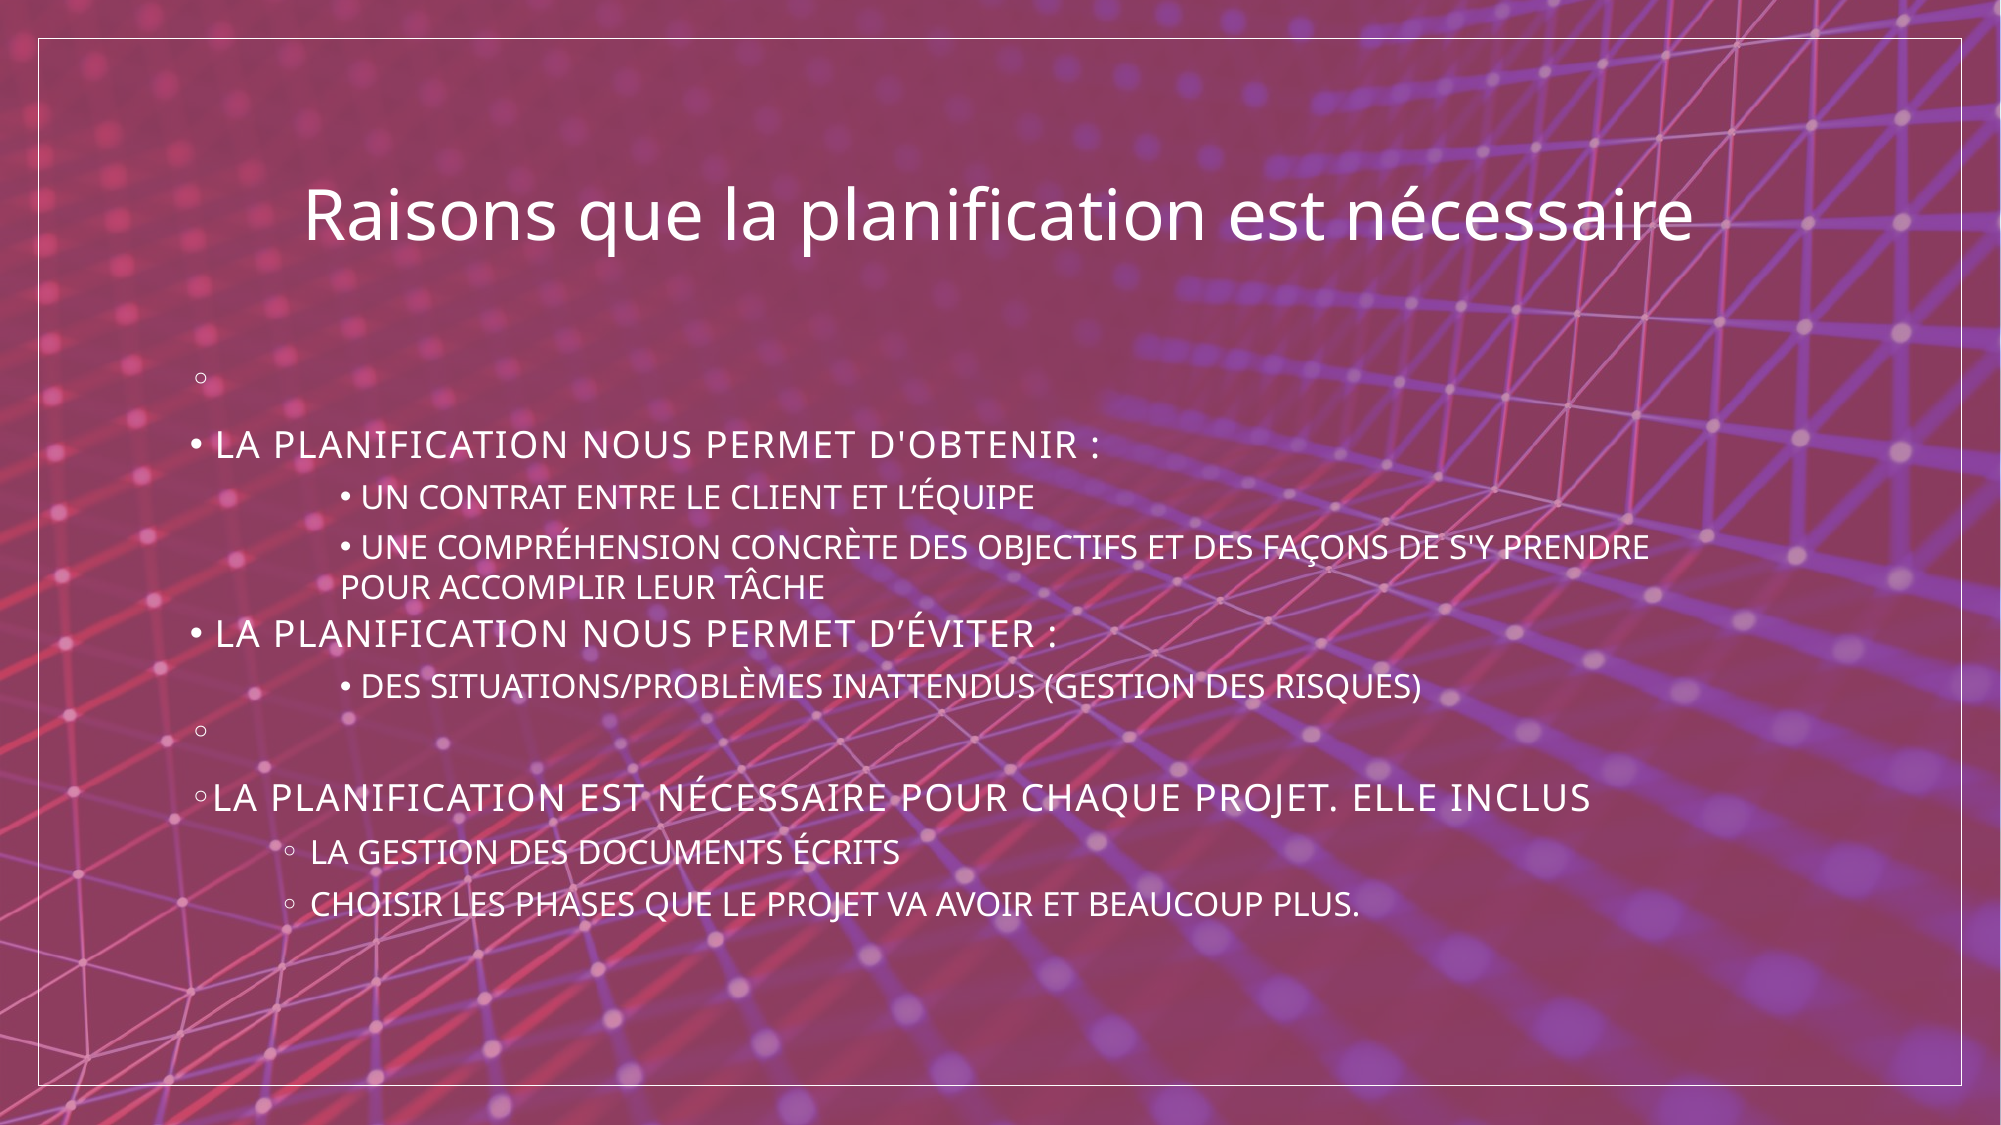

# Raisons que la planification est nécessaire
 la planification nous permet d'obtenir :
 un Contrat entre le client et l’équipe
 Une Compréhension concrète des objectifs et des façons de s'y prendre pour accomplir leur tâche
 la planification nous permet d’éviter :
 Des Situations/problèmes inattendus (gestion des risques)
La planification est nécessaire pour chaque projet. Elle inclus
la gestion des documents écrits
choisir les phases que le projet va avoir et beaucoup plus.